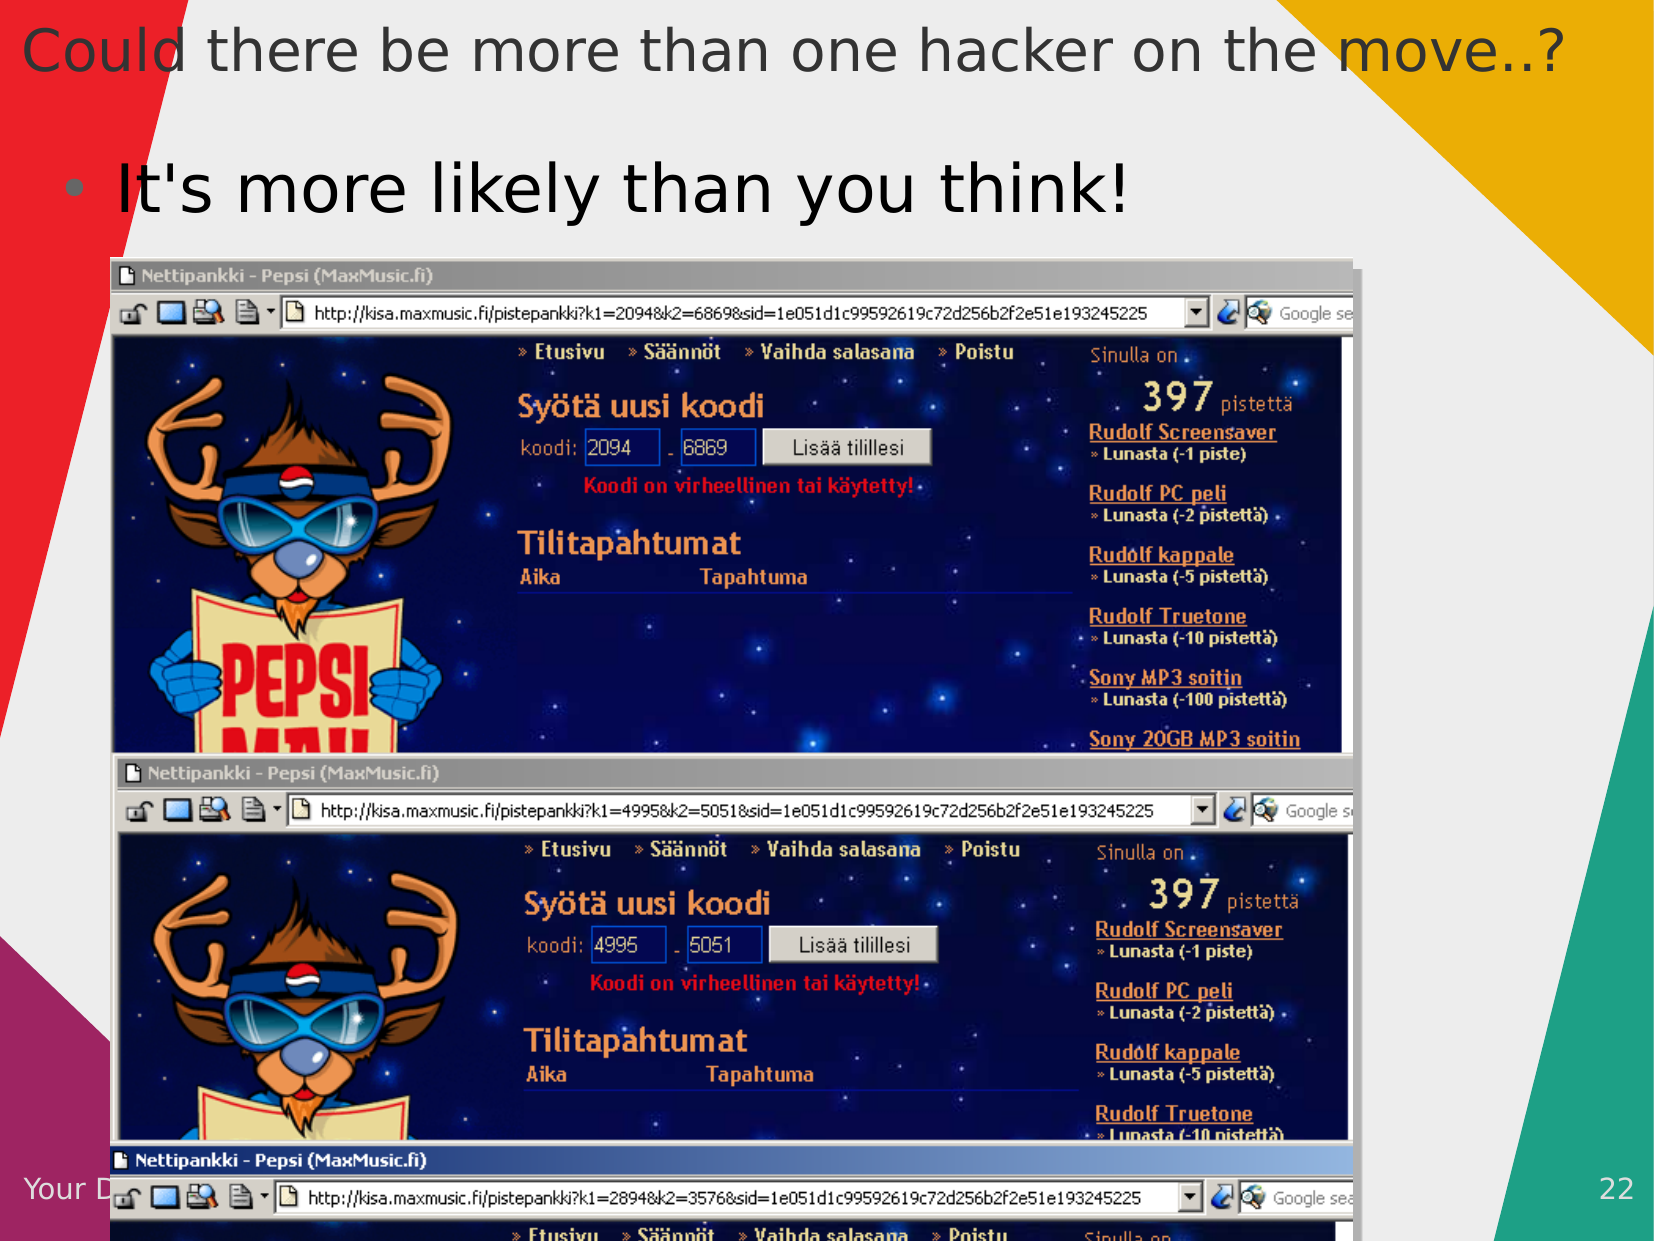

# Could there be more than one hacker on the move..?
It's more likely than you think!
Your Date Here
Your Footer Here
22